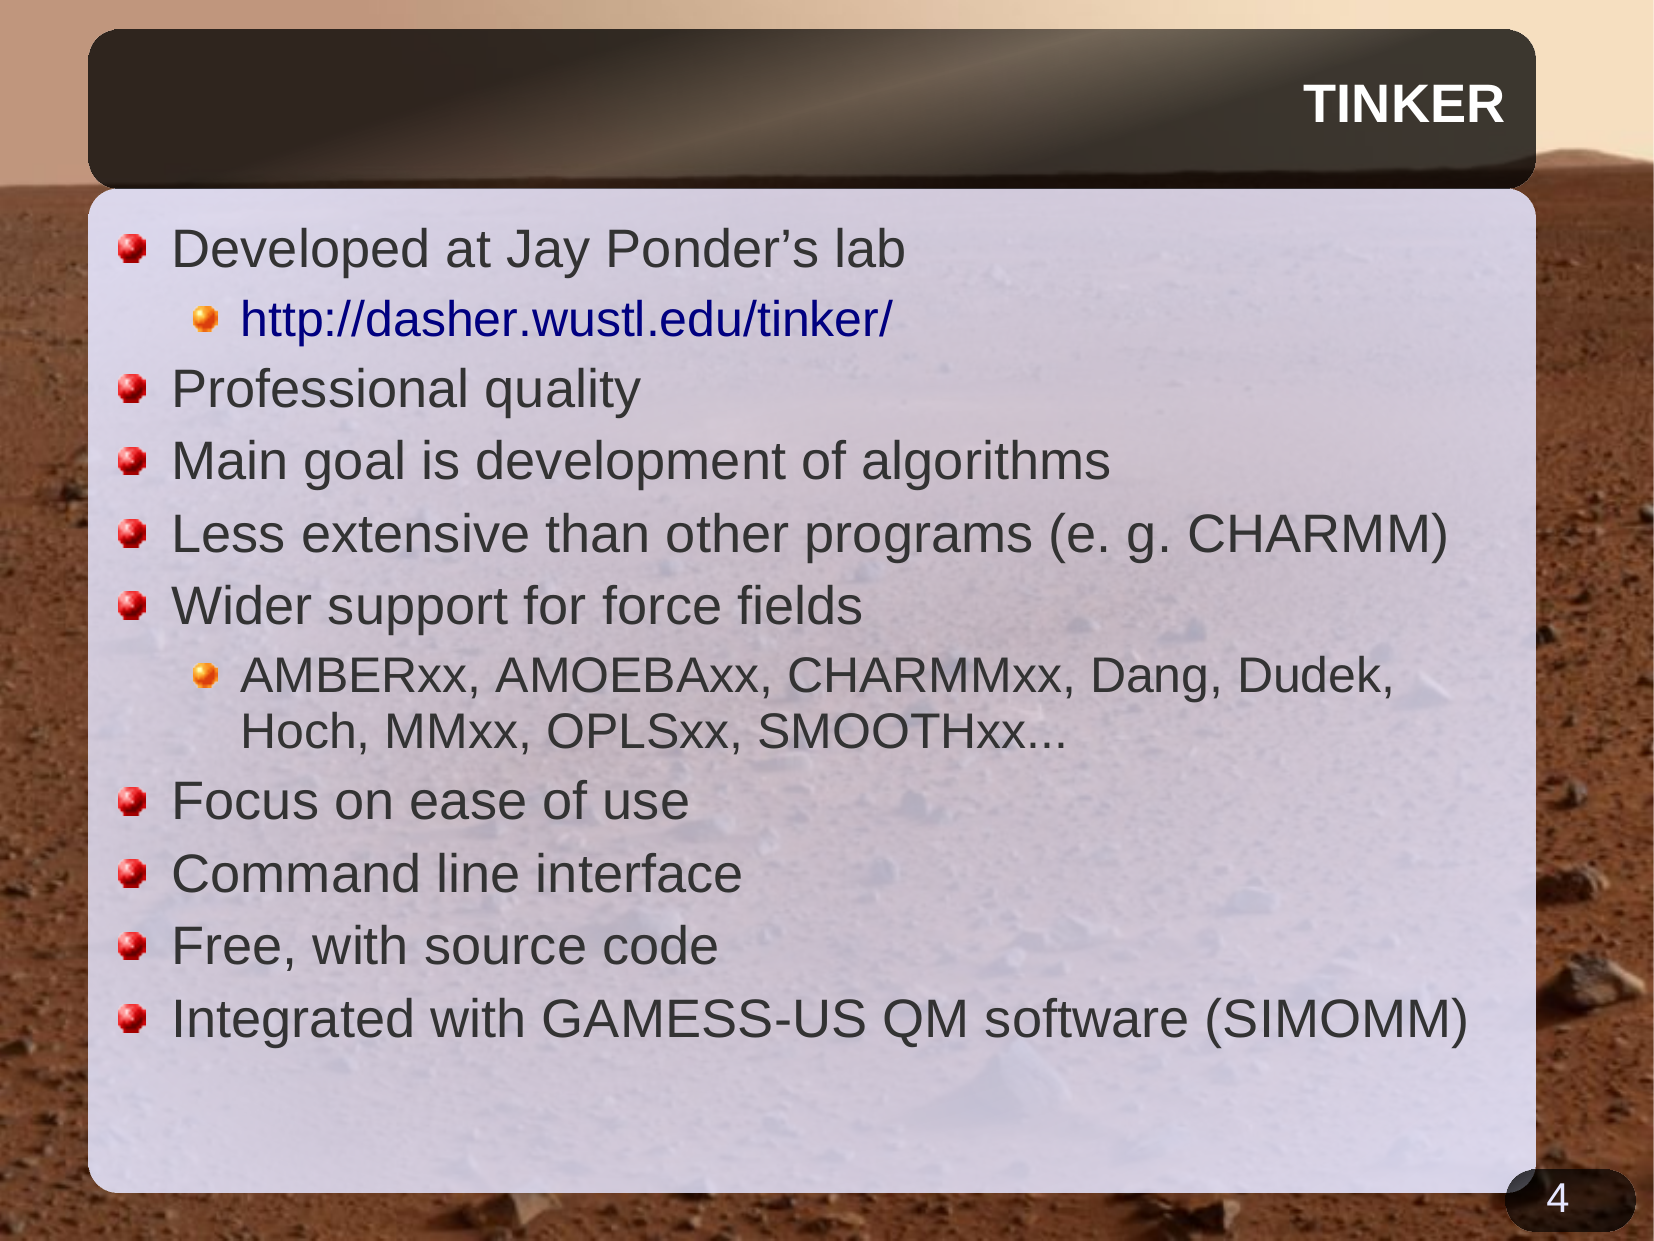

# TINKER
Developed at Jay Ponder’s lab
http://dasher.wustl.edu/tinker/
Professional quality
Main goal is development of algorithms
Less extensive than other programs (e. g. CHARMM)
Wider support for force fields
AMBERxx, AMOEBAxx, CHARMMxx, Dang, Dudek, 	Hoch, MMxx, OPLSxx, SMOOTHxx...
Focus on ease of use
Command line interface
Free, with source code
Integrated with GAMESS-US QM software (SIMOMM)